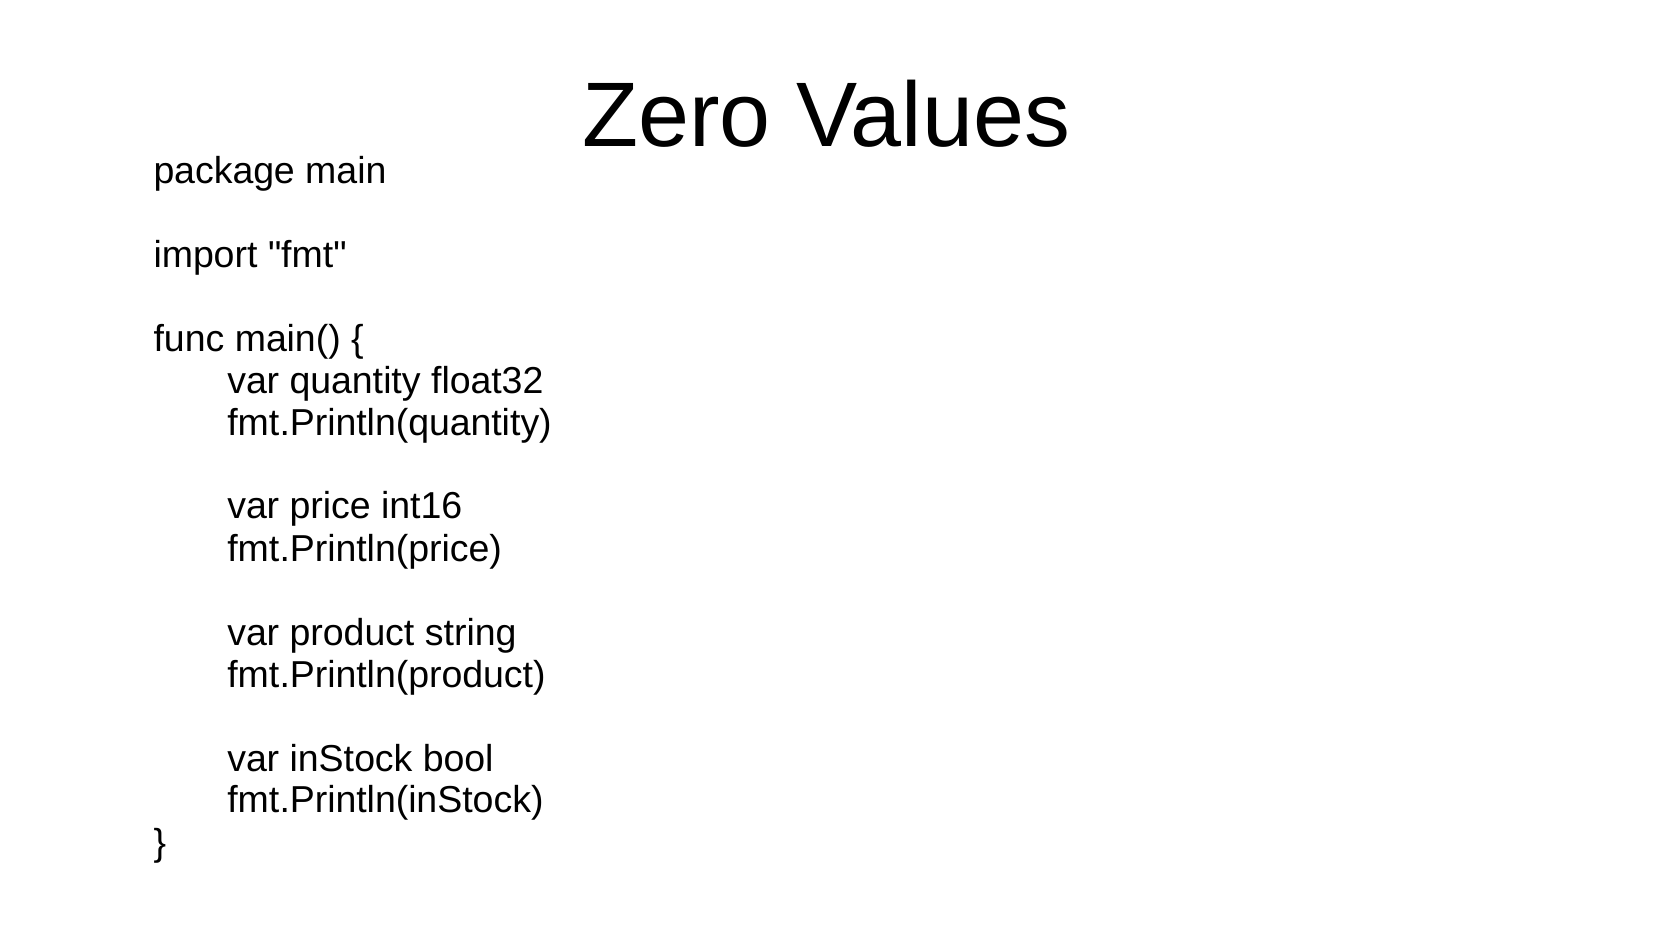

# Zero Values
package main
import "fmt"
func main() {
	var quantity float32
	fmt.Println(quantity)
	var price int16
	fmt.Println(price)
	var product string
	fmt.Println(product)
	var inStock bool
	fmt.Println(inStock)
}